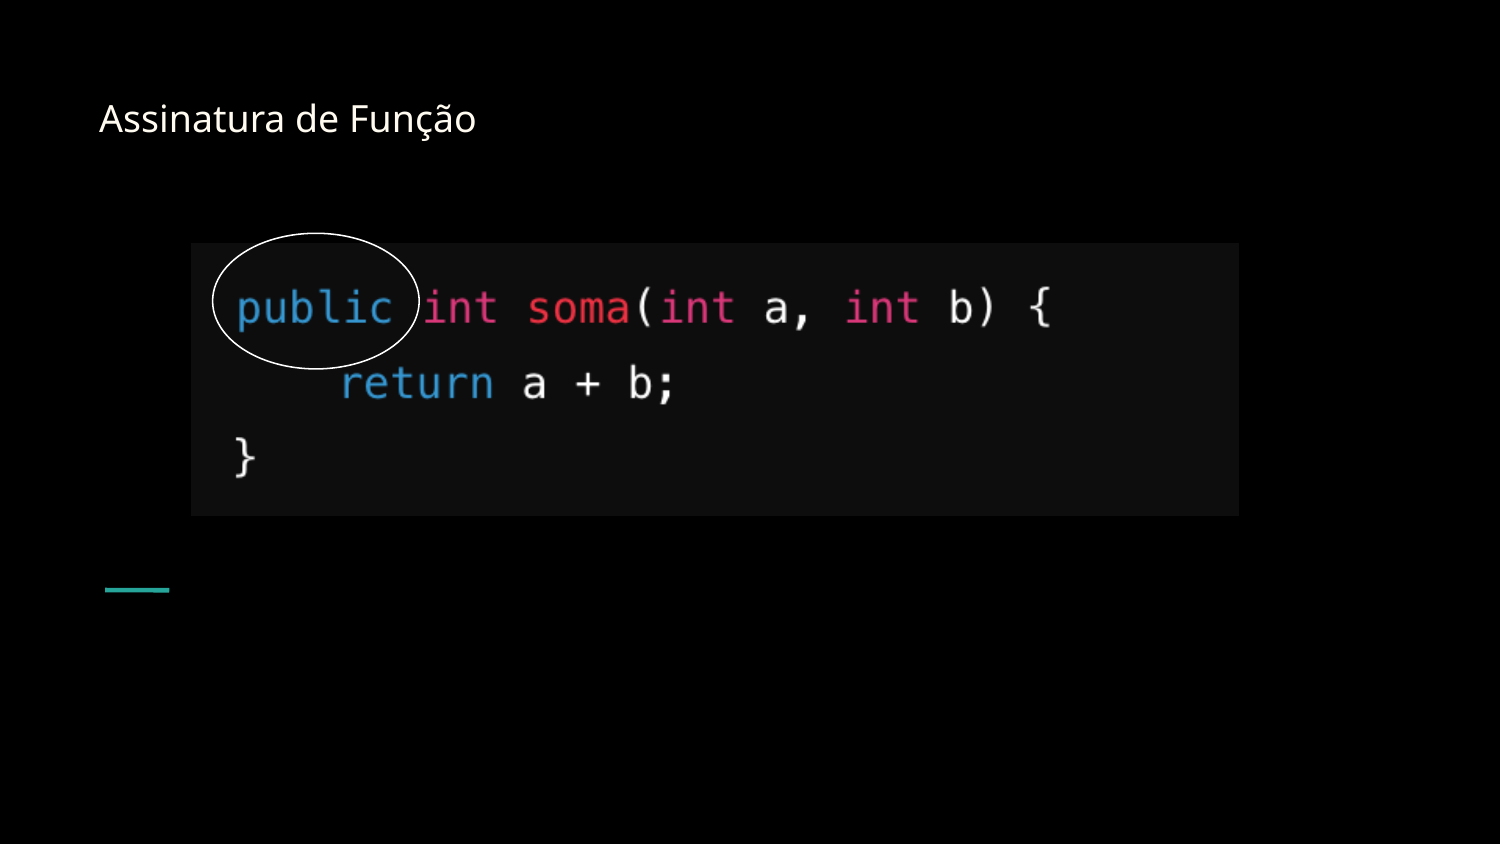

# Assinatura de Função
public: Modificador de acesso.